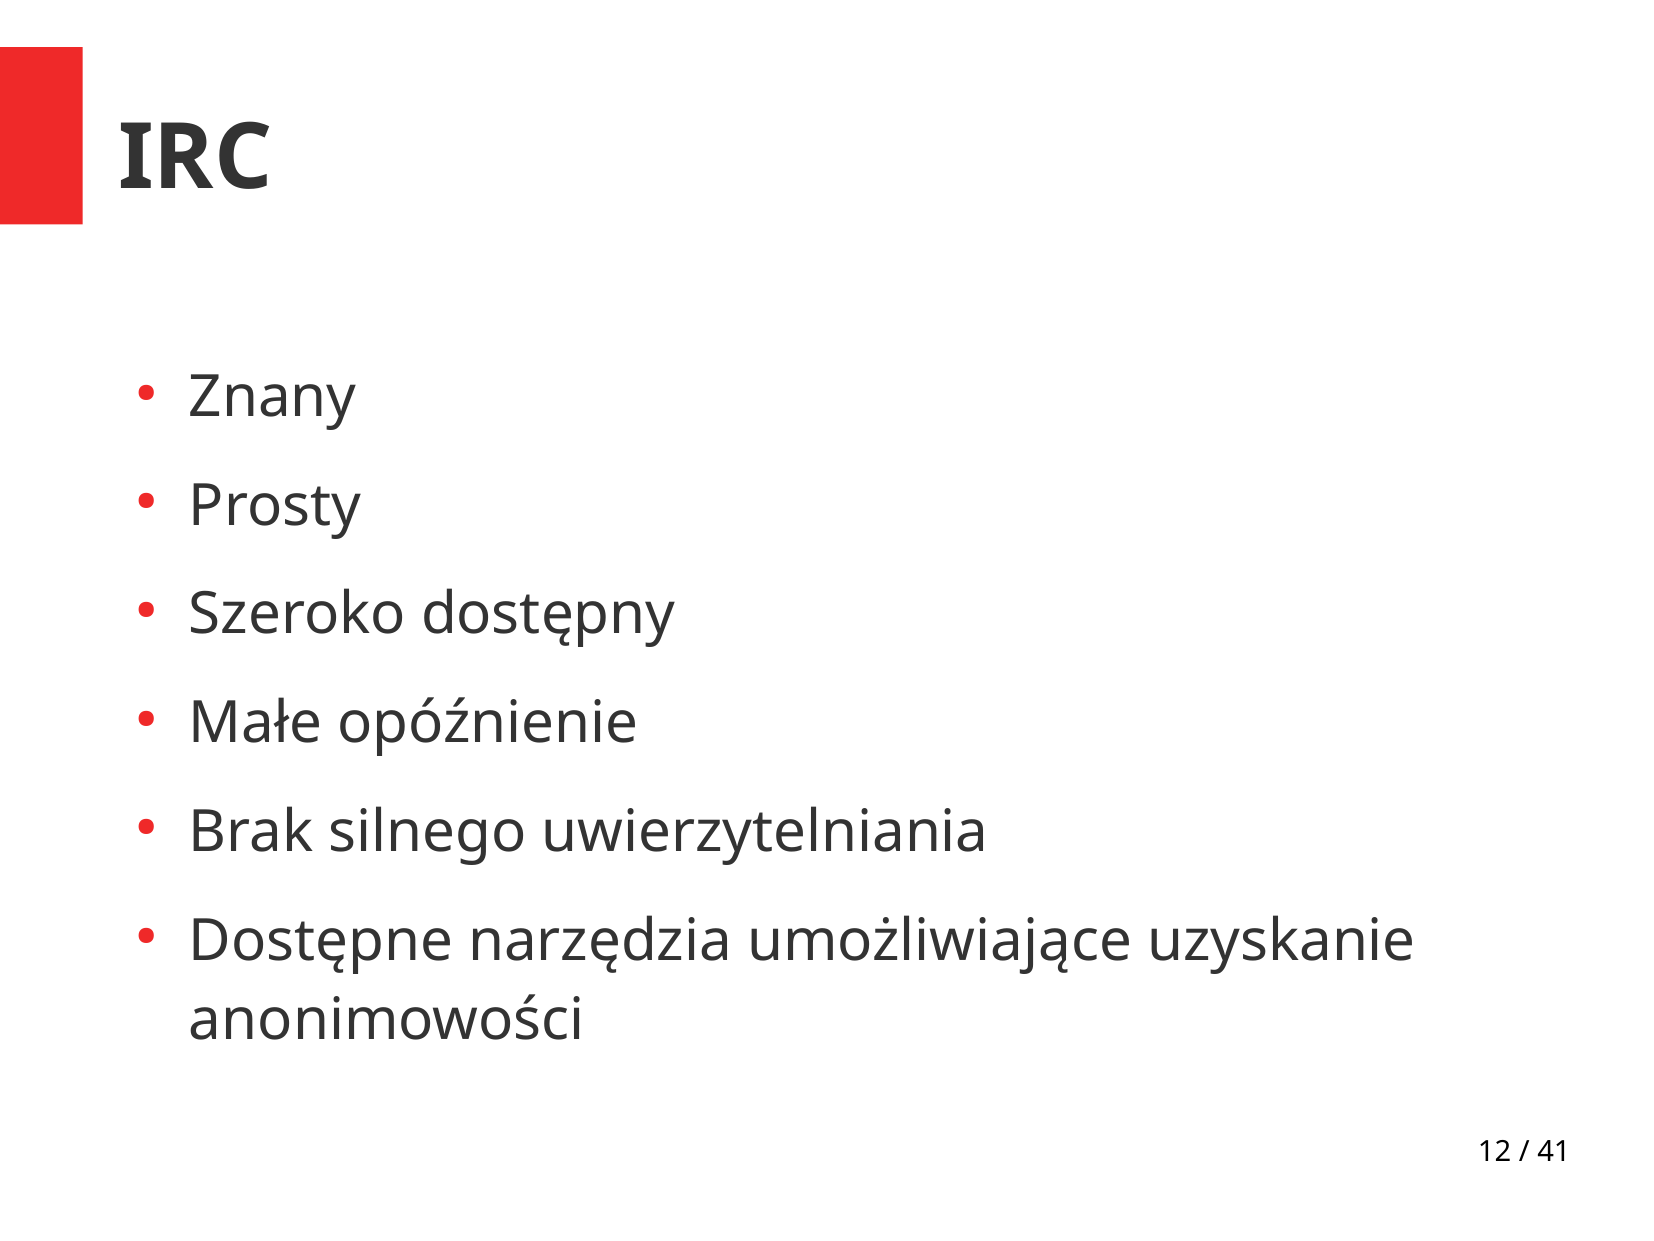

# IRC
Znany
Prosty
Szeroko dostępny
Małe opóźnienie
Brak silnego uwierzytelniania
Dostępne narzędzia umożliwiające uzyskanie anonimowości
12